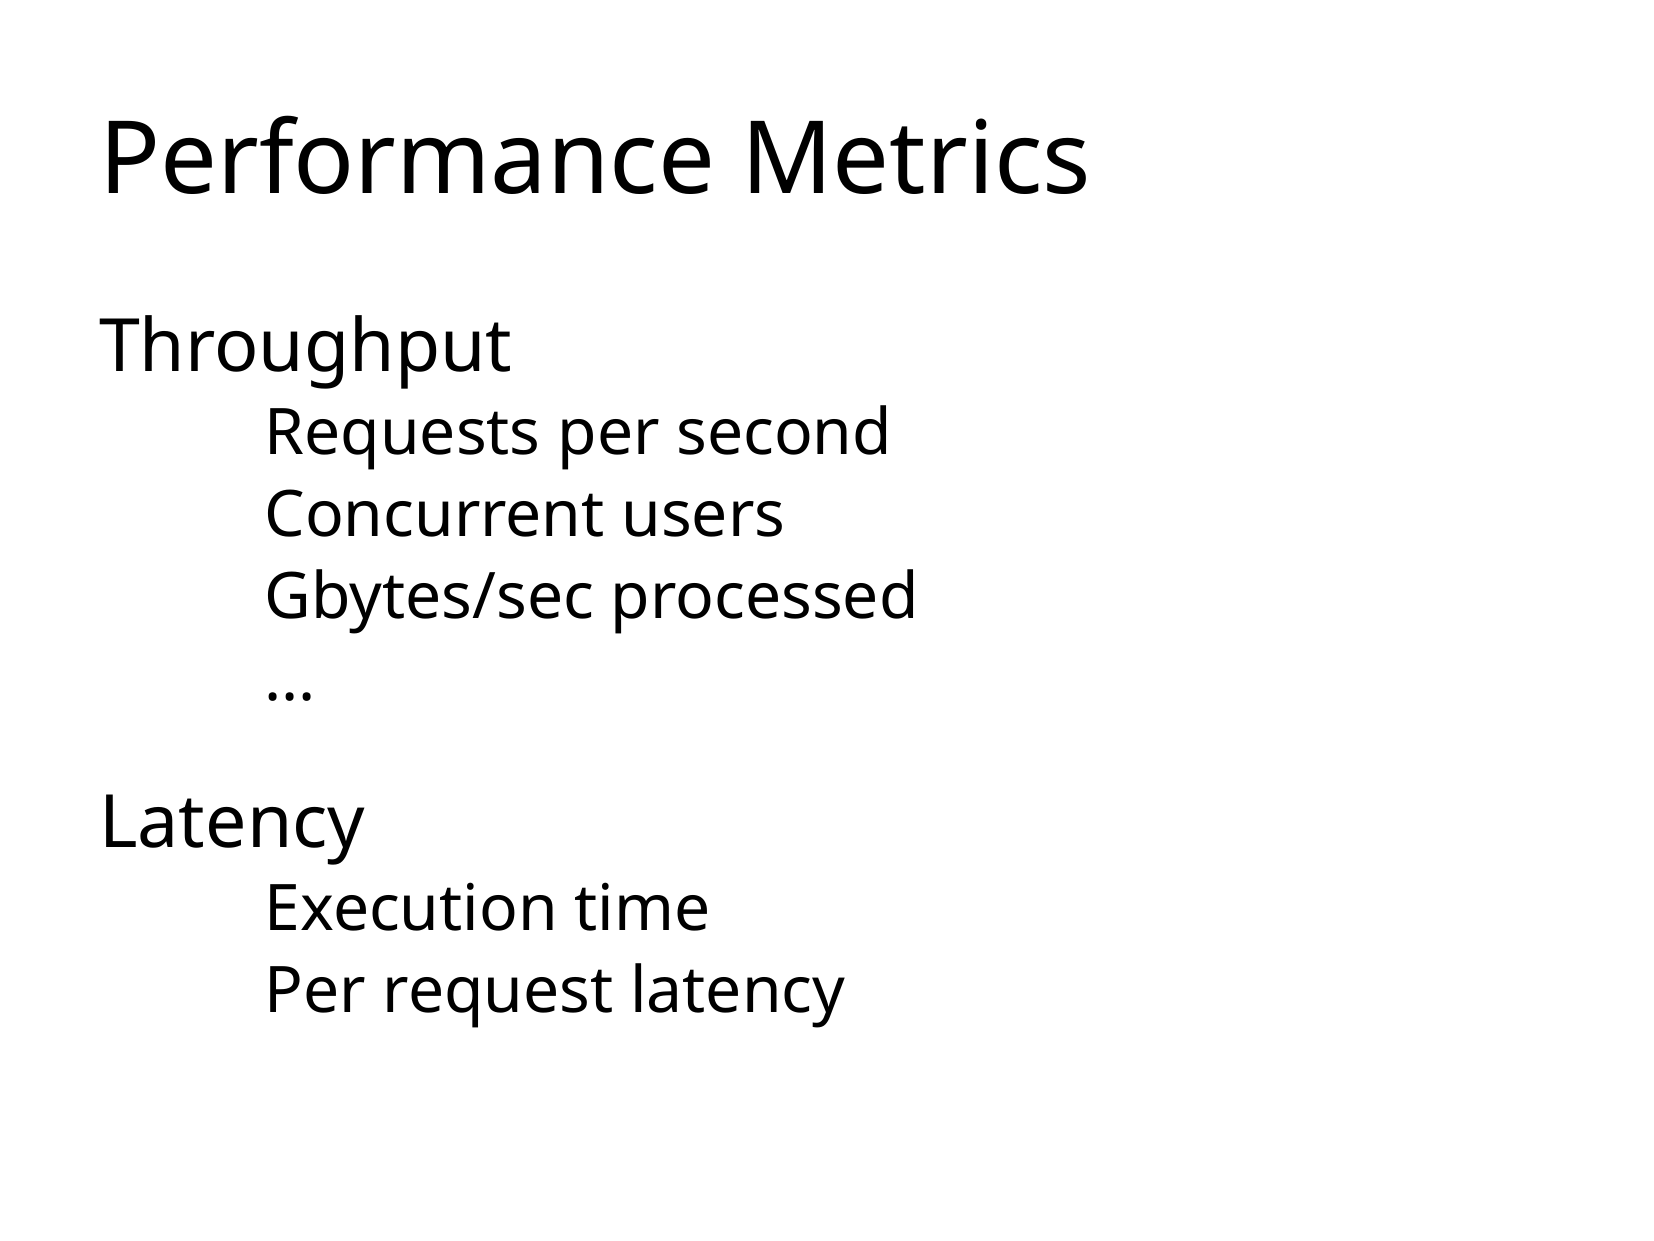

# Performance Metrics
Throughput
Requests per second
Concurrent users
Gbytes/sec processed
...
Latency
Execution time
Per request latency